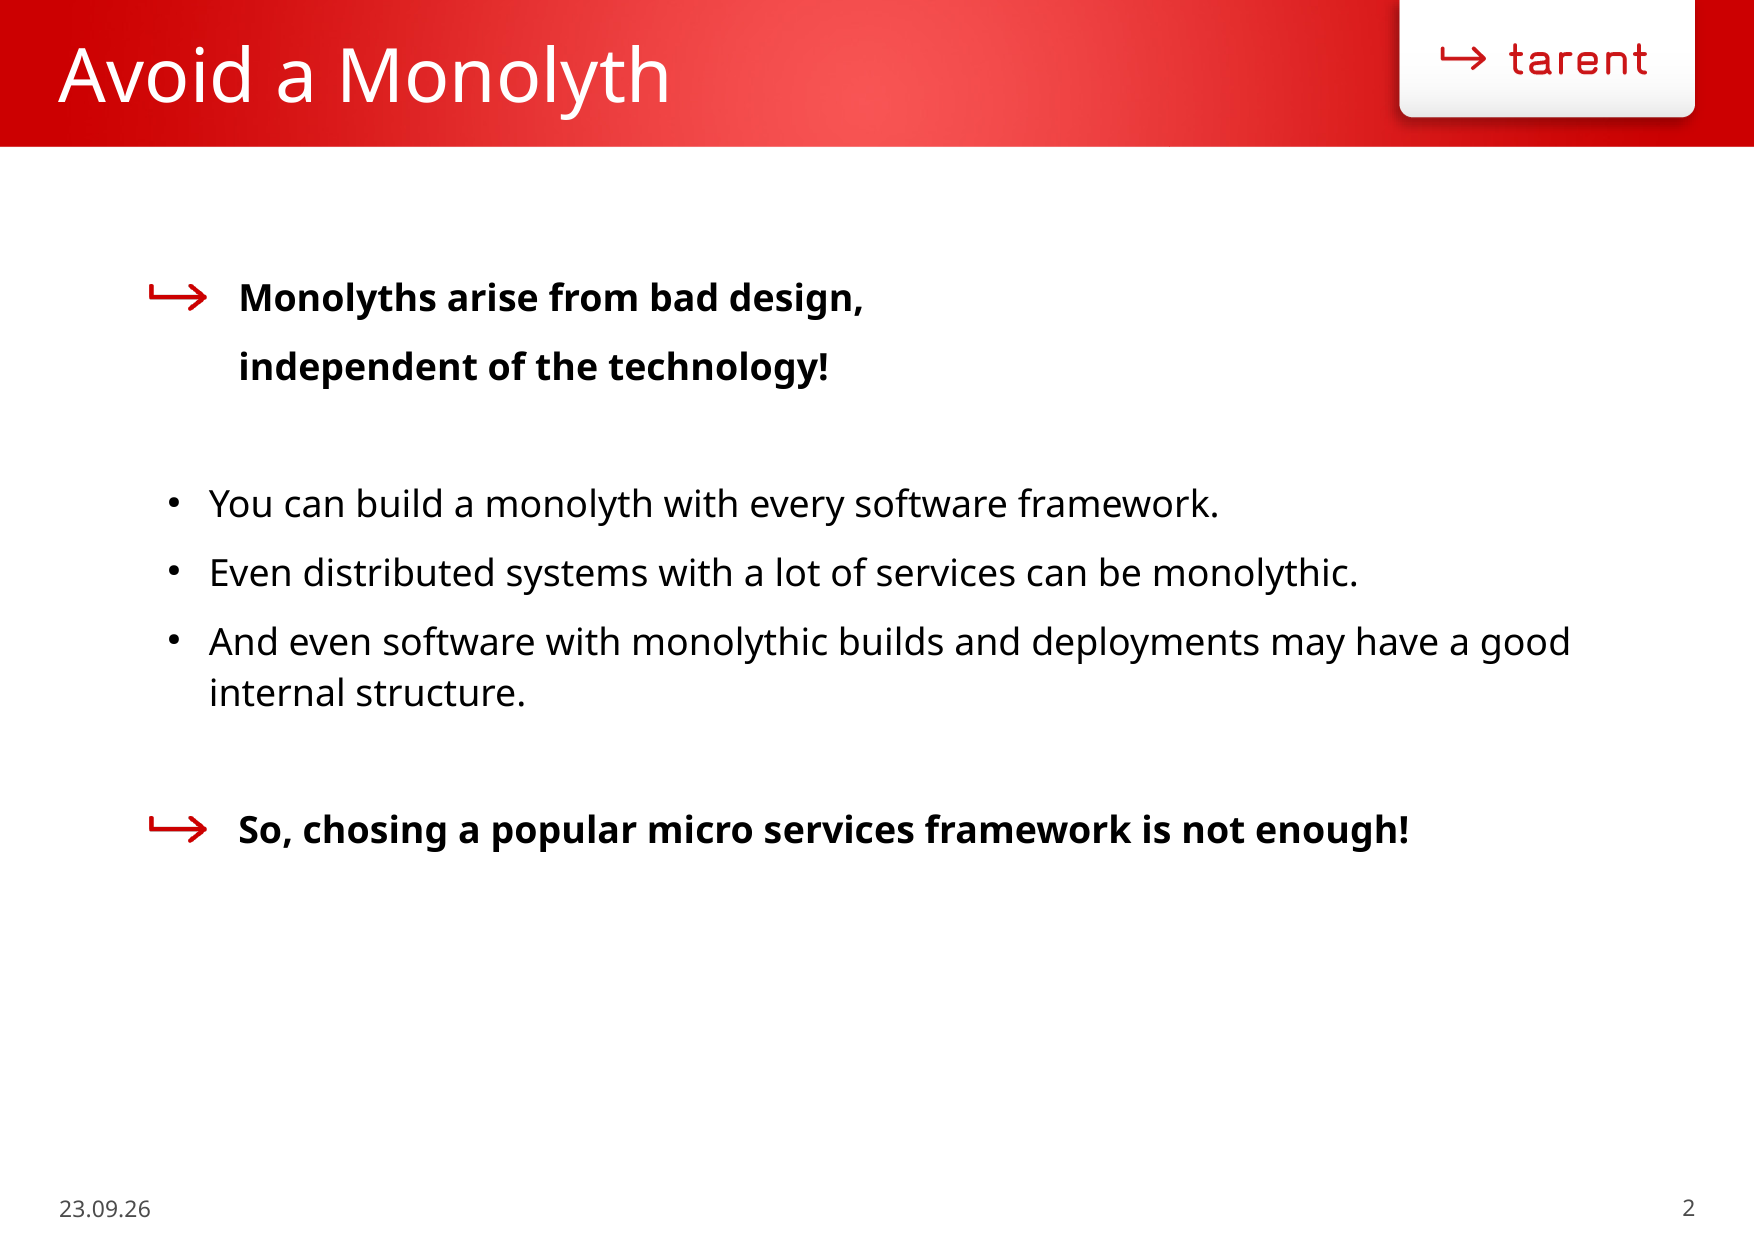

# Avoid a Monolyth
Monolyths arise from bad design,
independent of the technology!
You can build a monolyth with every software framework.
Even distributed systems with a lot of services can be monolythic.
And even software with monolythic builds and deployments may have a good internal structure.
So, chosing a popular micro services framework is not enough!